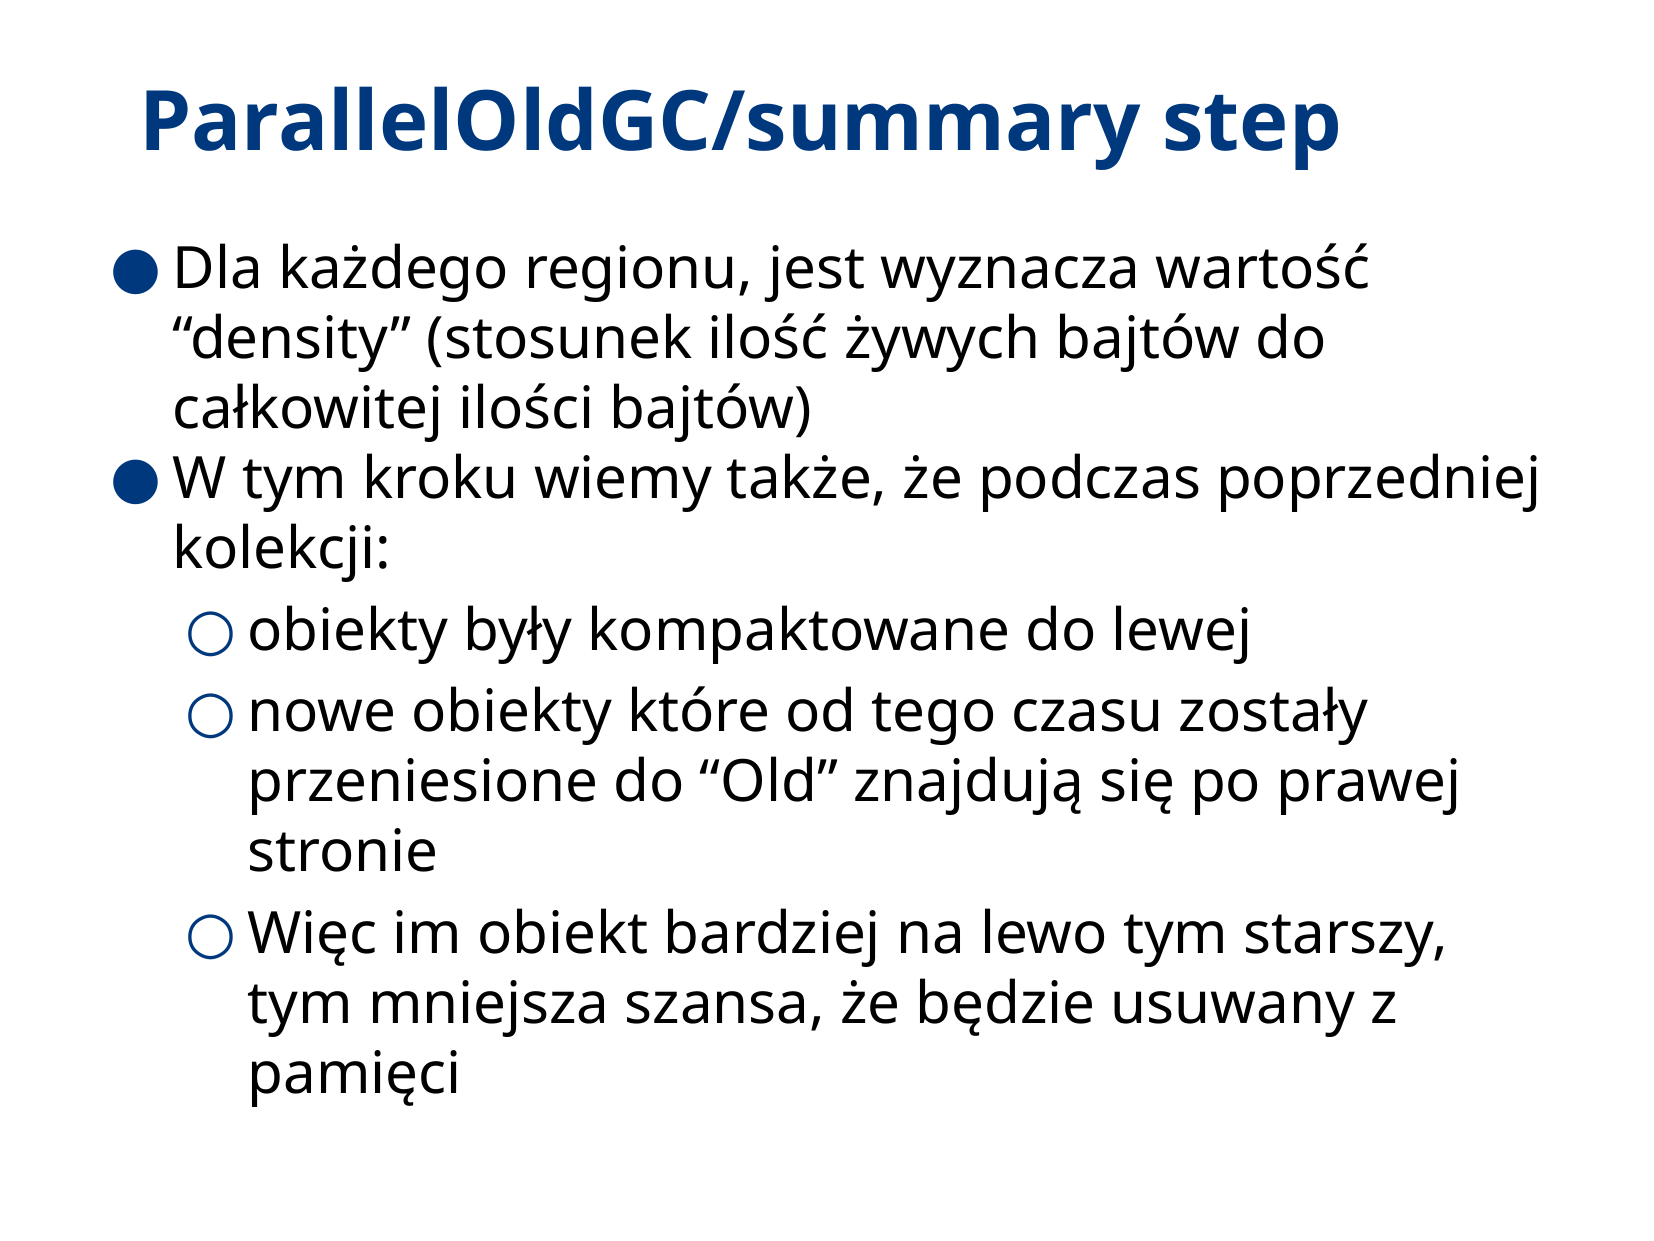

ParallelOldGC/summary step
# Dla każdego regionu, jest wyznacza wartość “density” (stosunek ilość żywych bajtów do całkowitej ilości bajtów)
W tym kroku wiemy także, że podczas poprzedniej kolekcji:
obiekty były kompaktowane do lewej
nowe obiekty które od tego czasu zostały przeniesione do “Old” znajdują się po prawej stronie
Więc im obiekt bardziej na lewo tym starszy, tym mniejsza szansa, że będzie usuwany z pamięci